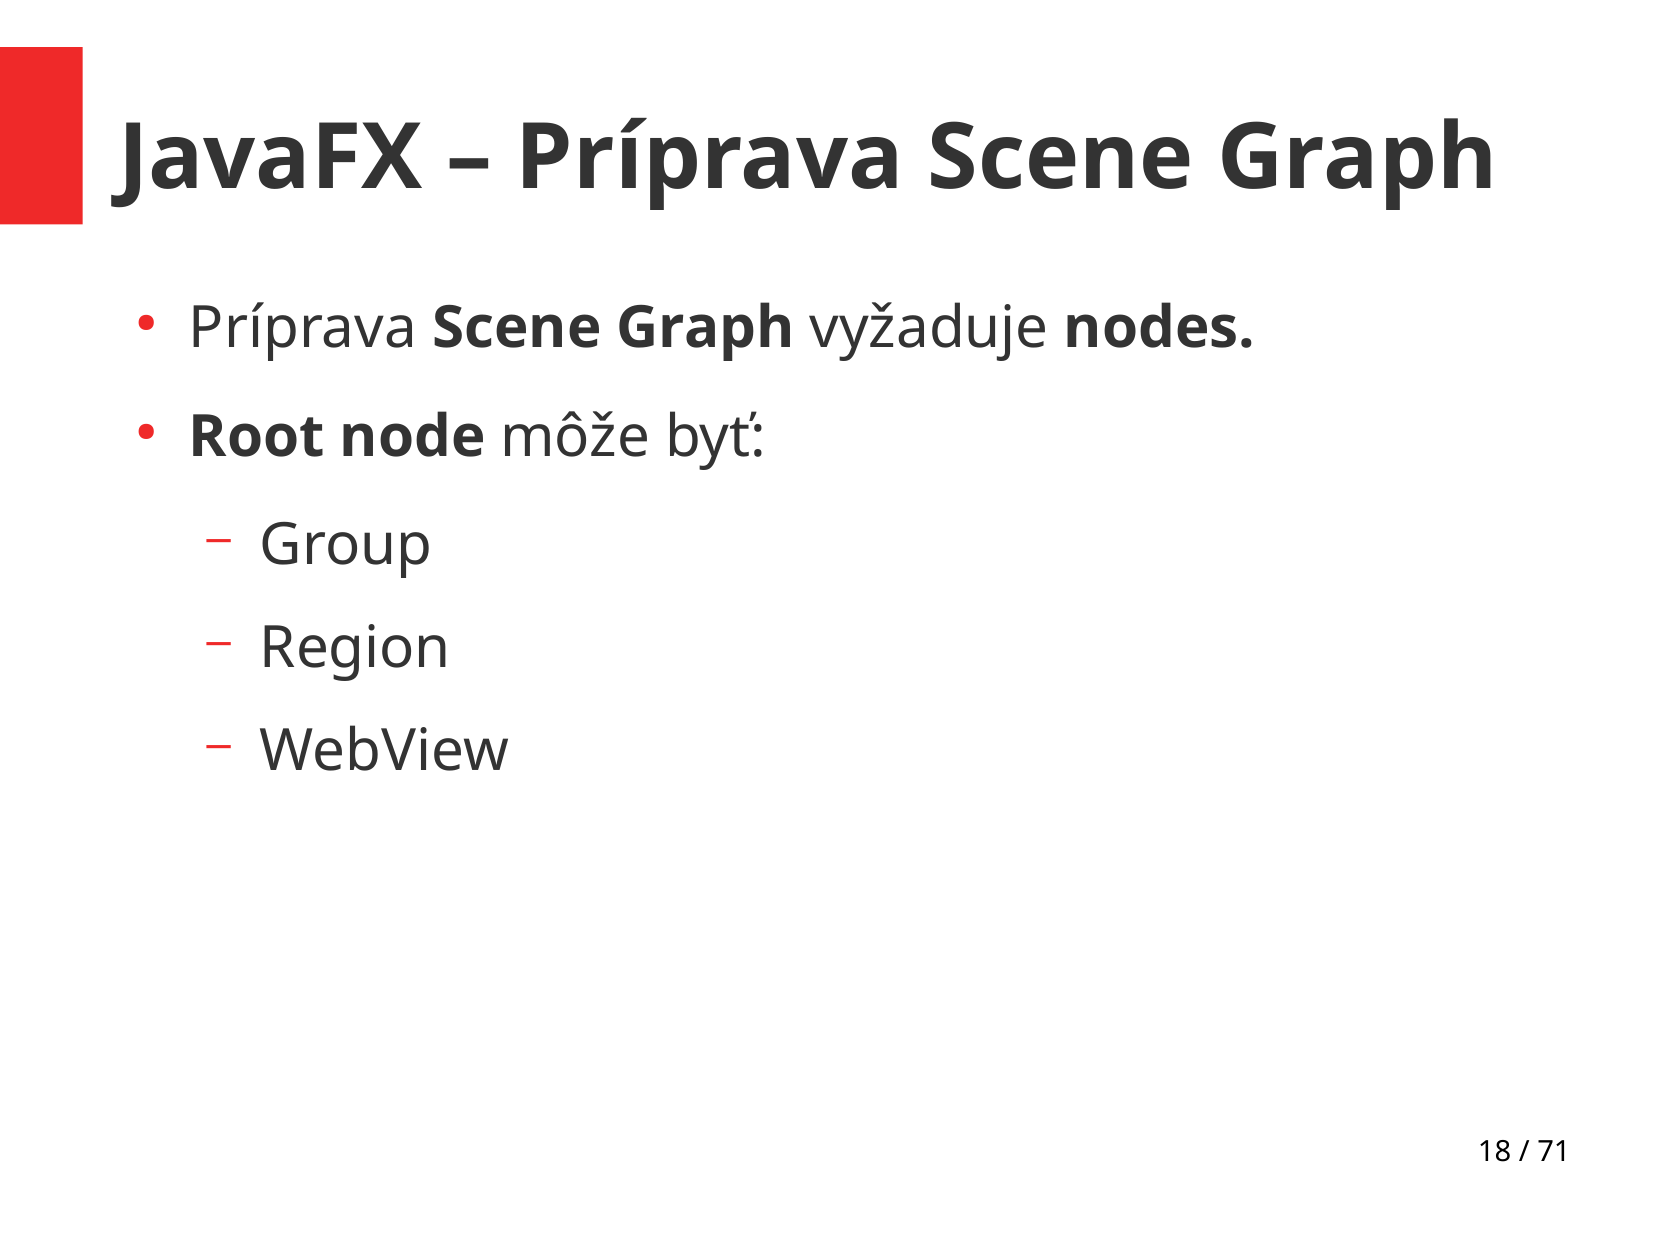

# JavaFX – Príprava Scene Graph
Príprava Scene Graph vyžaduje nodes.
Root node môže byť:
Group
Region
WebView
18